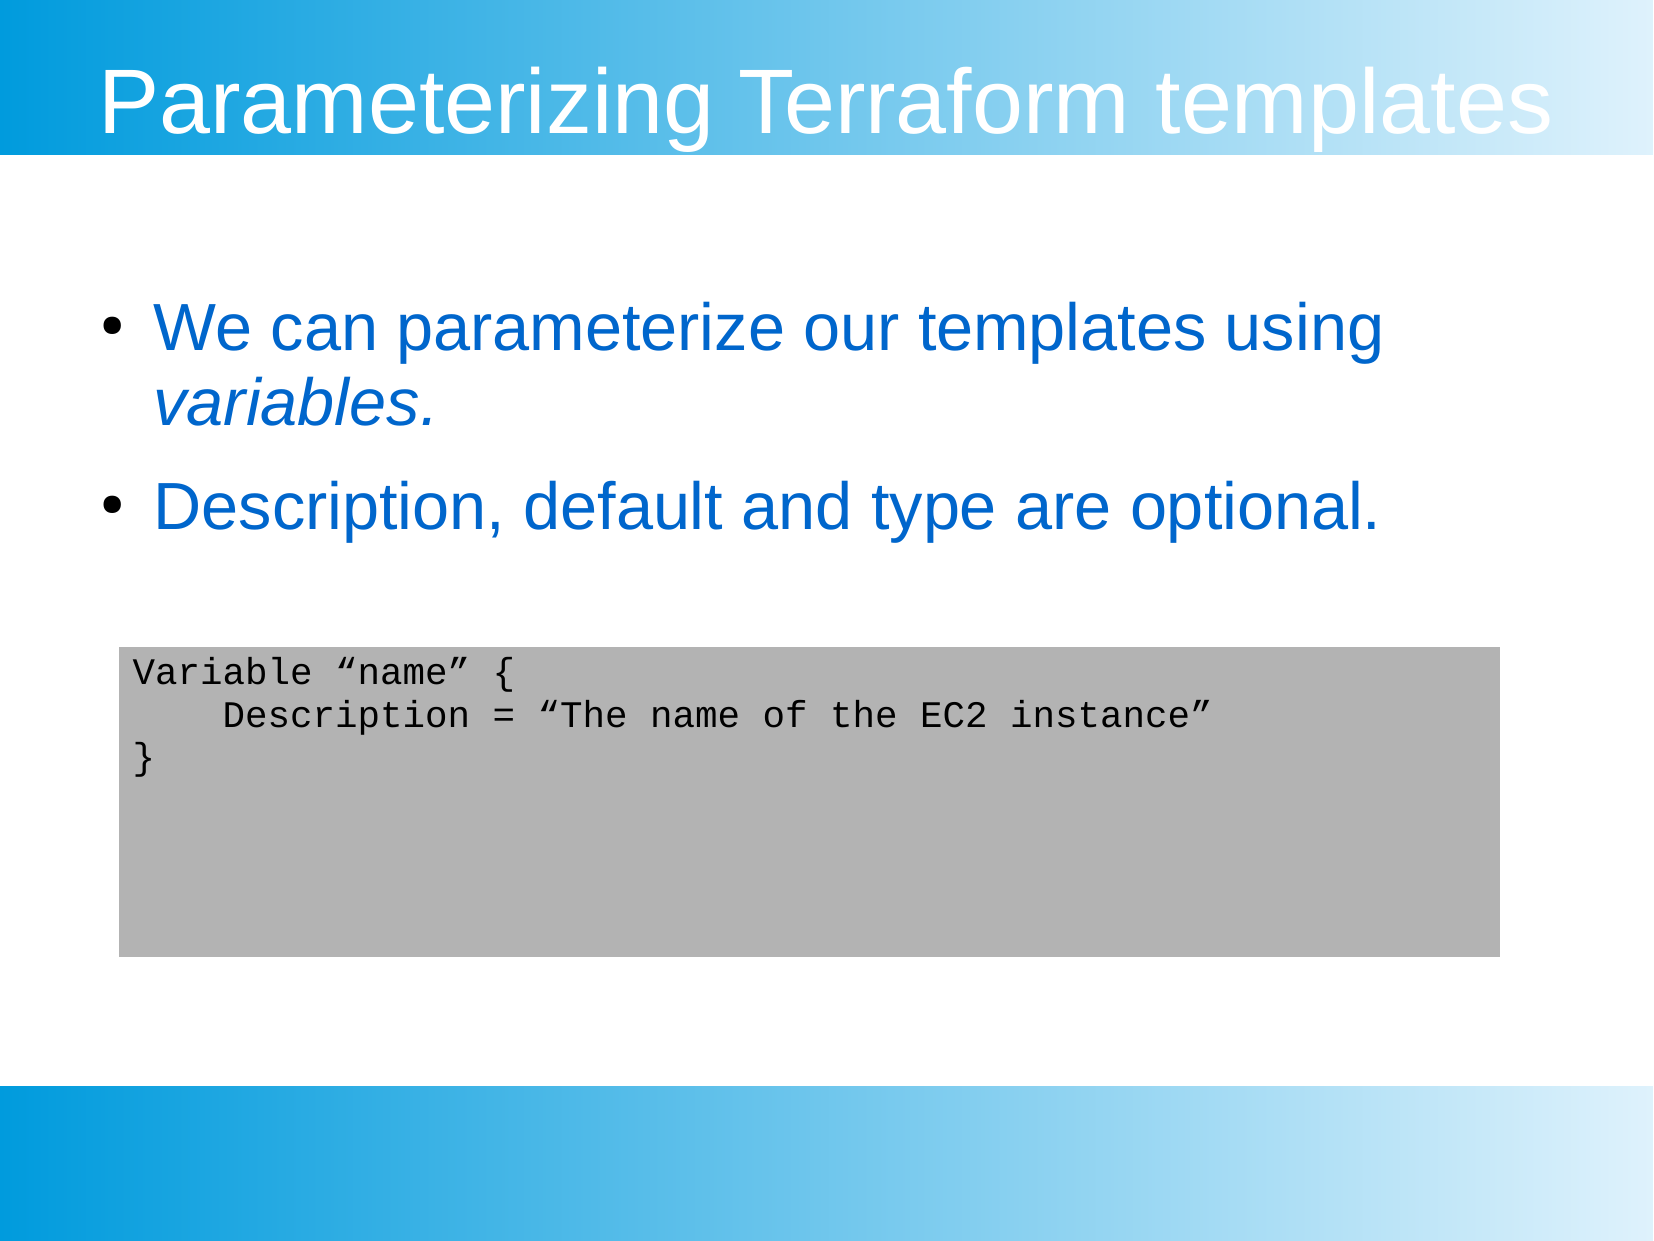

# Parameterizing Terraform templates
We can parameterize our templates using variables.
Description, default and type are optional.
| Variable “name” { Description = “The name of the EC2 instance” } |
| --- |